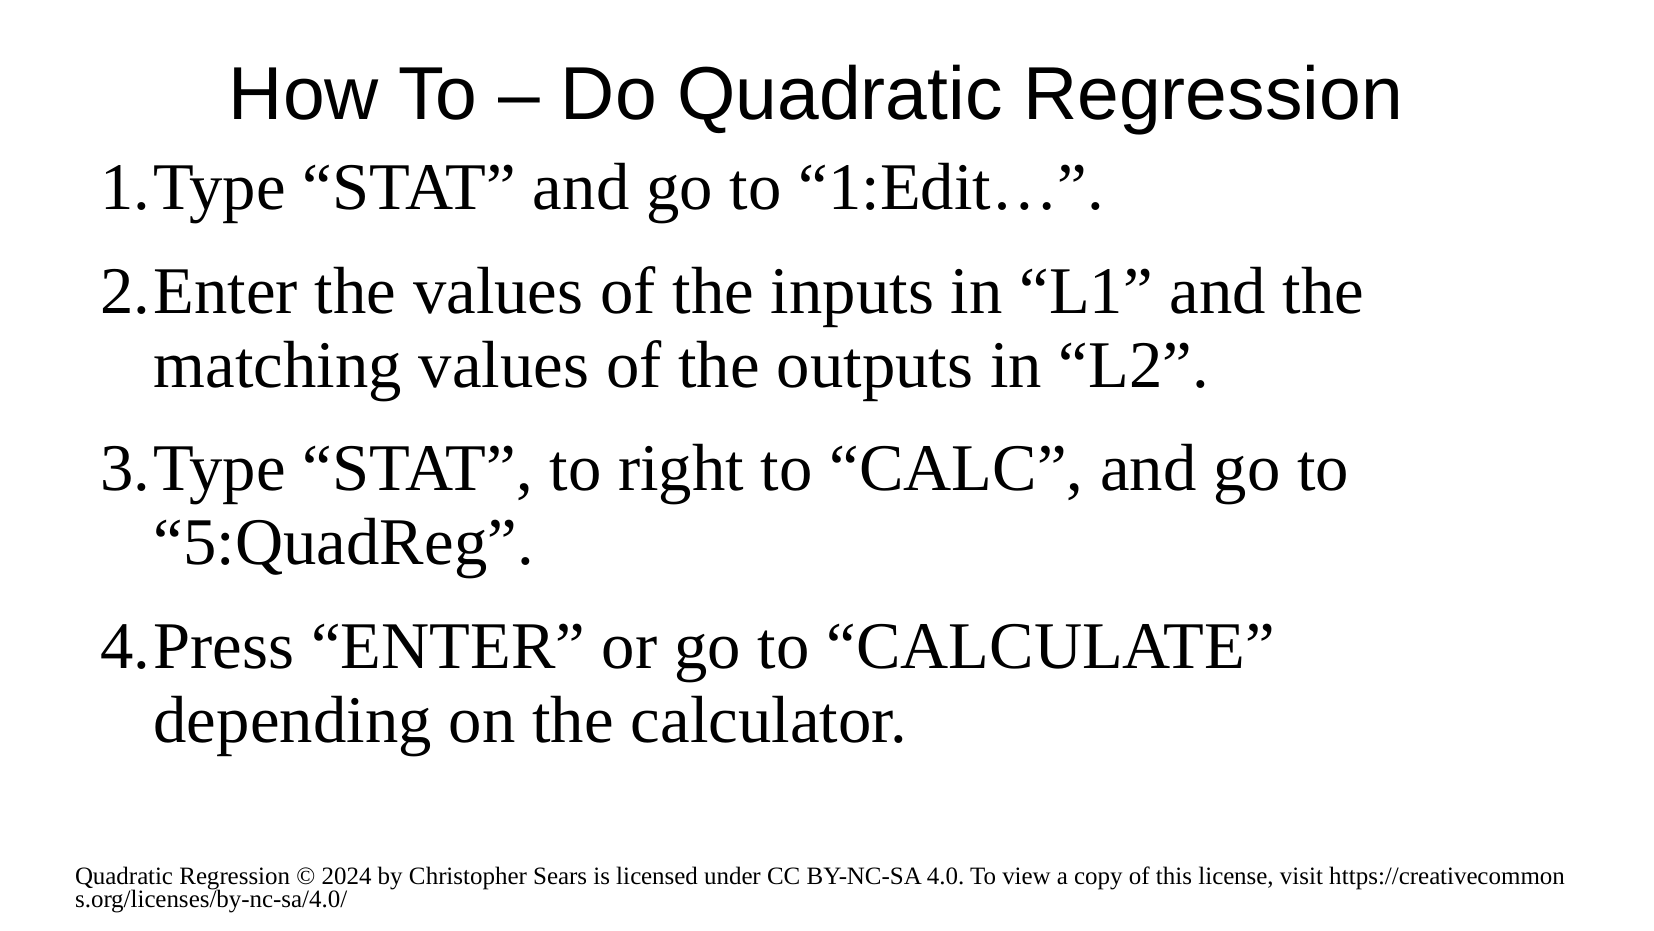

# How To – Do Quadratic Regression
Type “STAT” and go to “1:Edit…”.
Enter the values of the inputs in “L1” and the matching values of the outputs in “L2”.
Type “STAT”, to right to “CALC”, and go to “5:QuadReg”.
Press “ENTER” or go to “CALCULATE” depending on the calculator.
Quadratic Regression © 2024 by Christopher Sears is licensed under CC BY-NC-SA 4.0. To view a copy of this license, visit https://creativecommons.org/licenses/by-nc-sa/4.0/